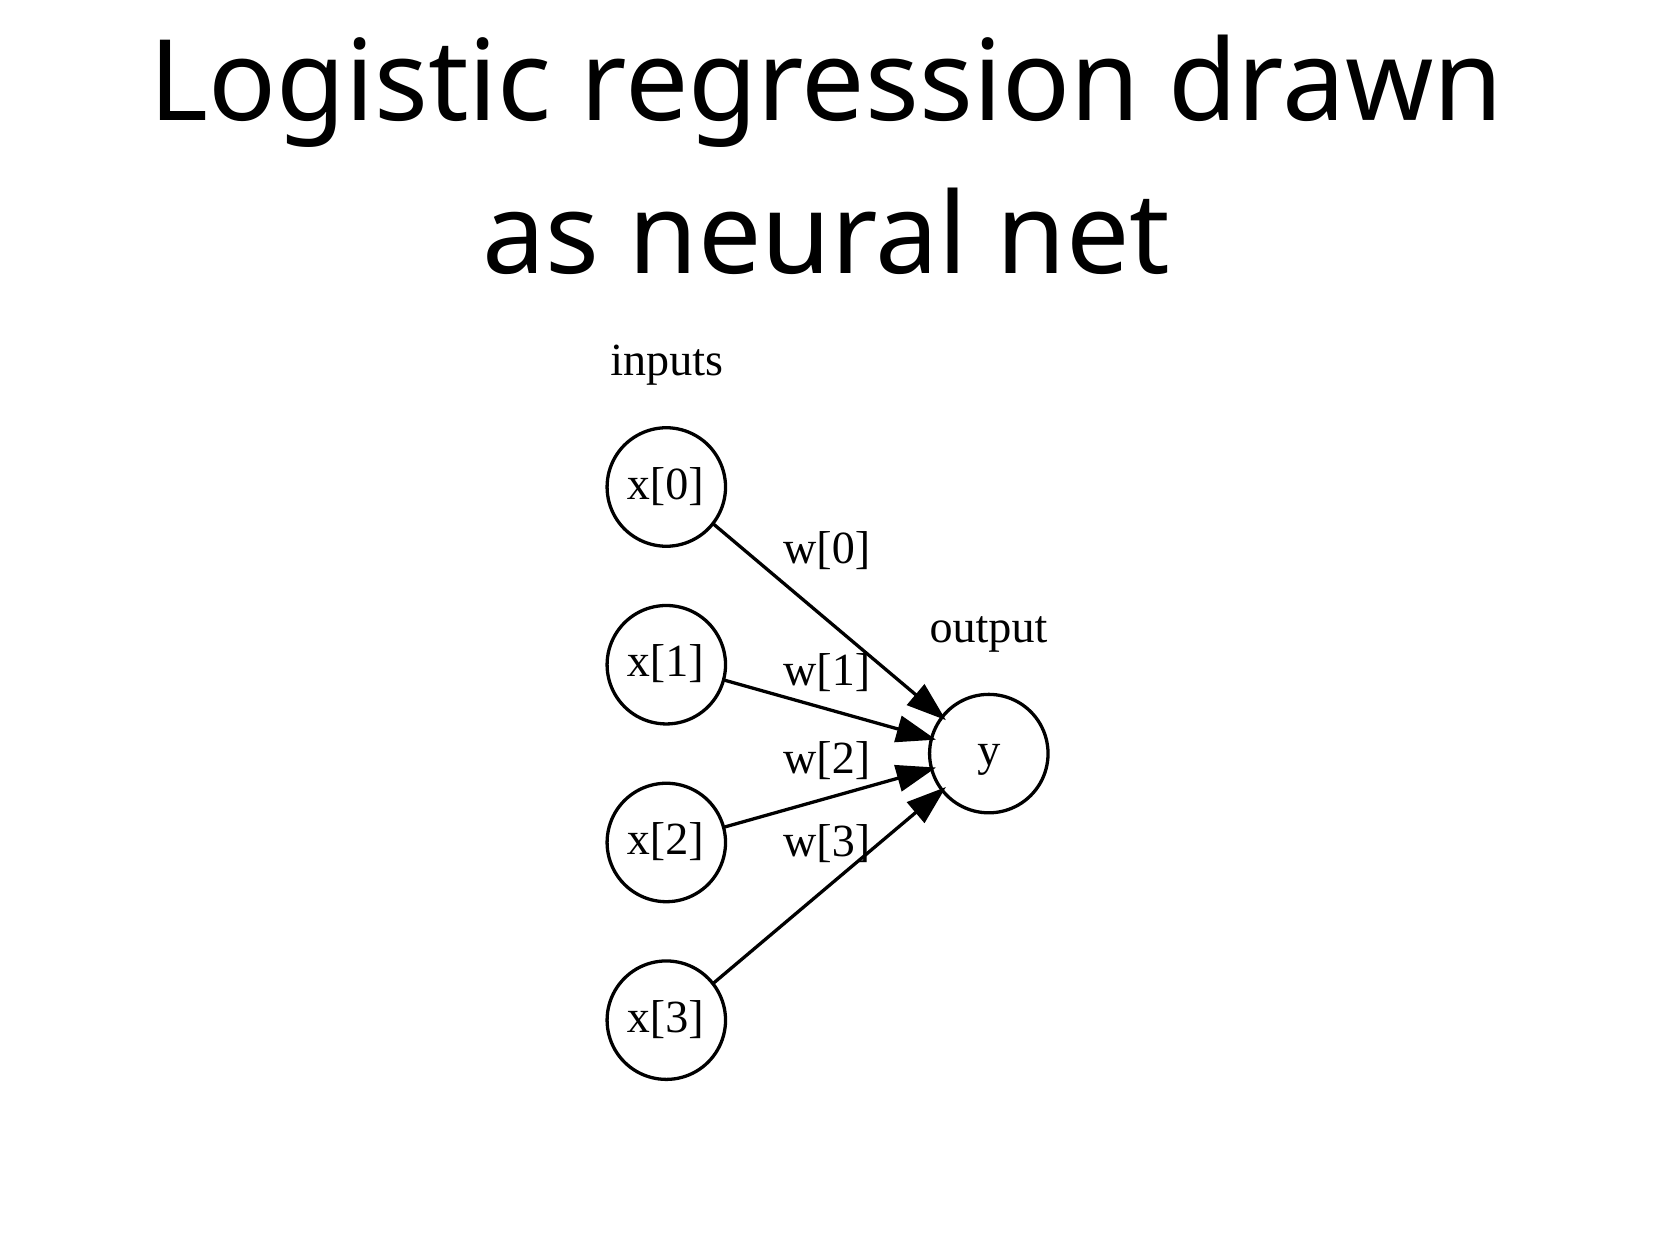

# Logistic regression drawn as neural net